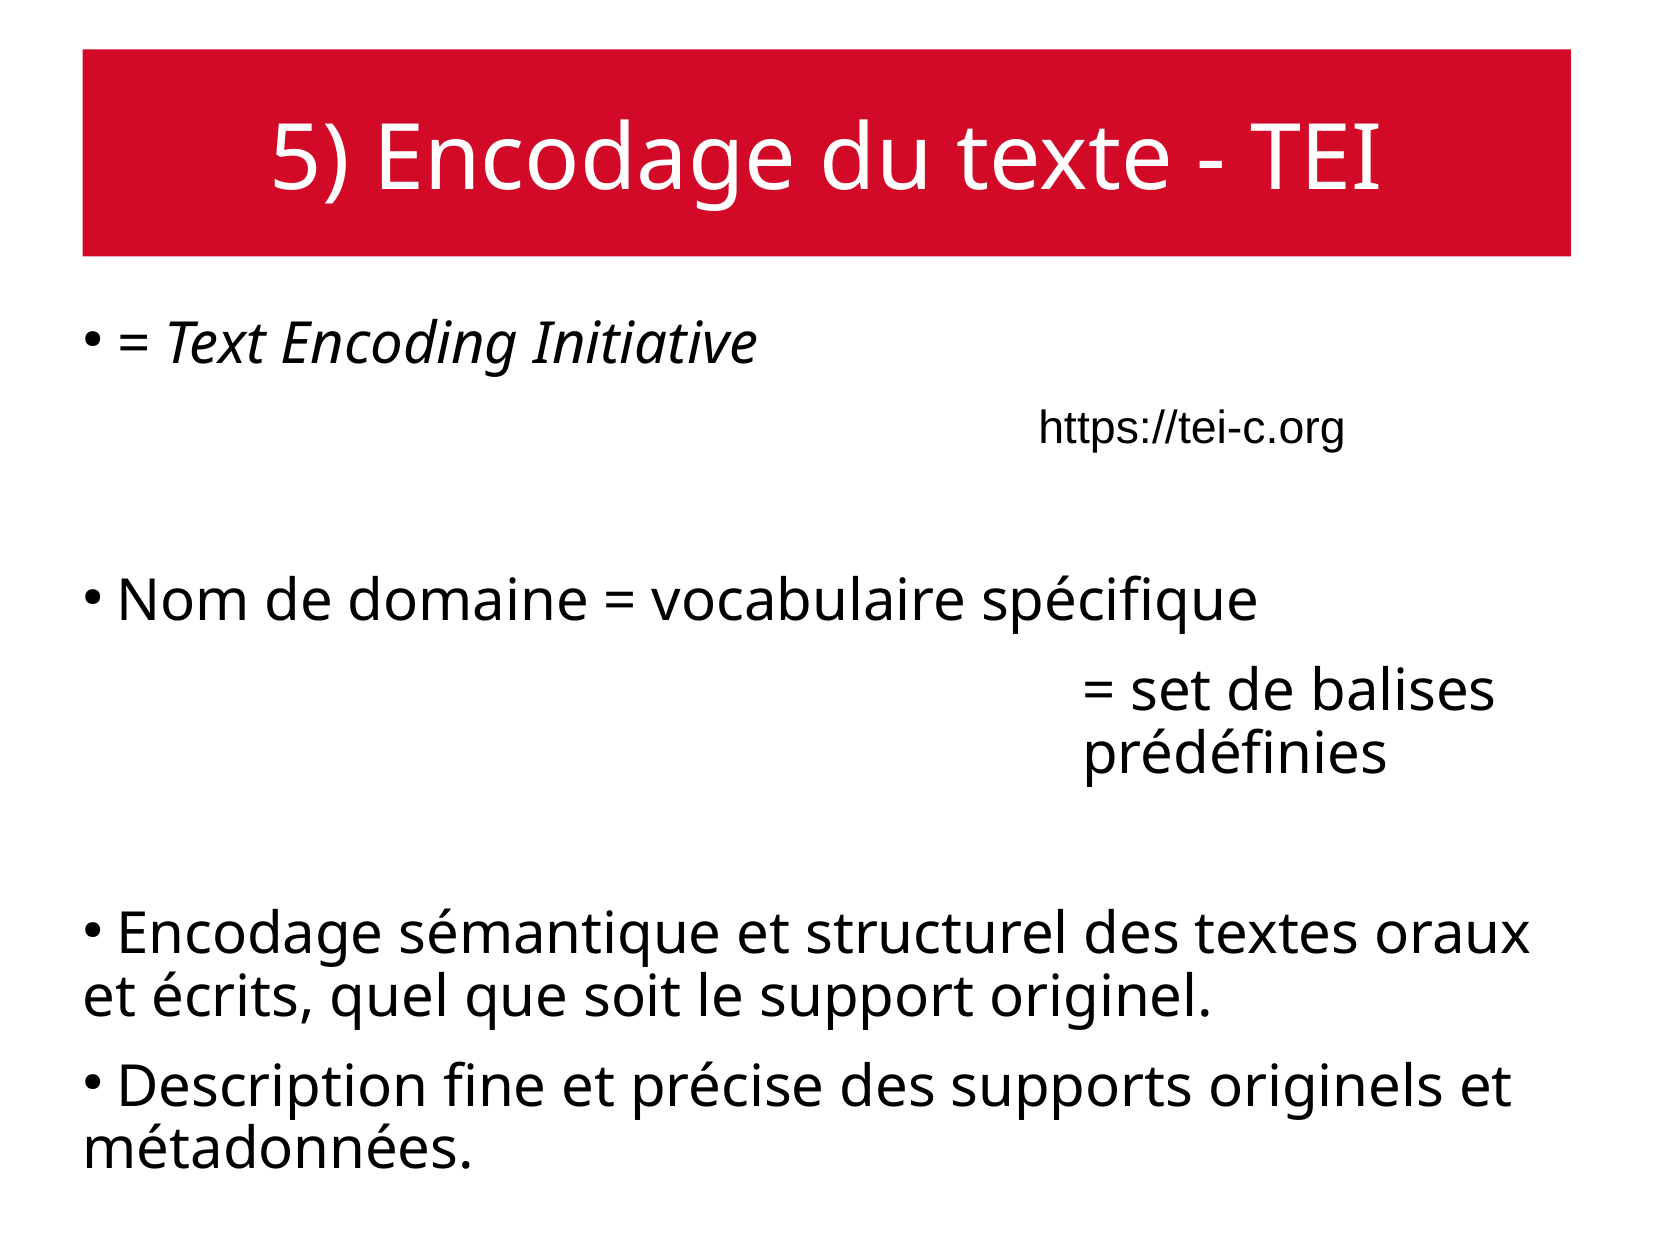

# 5) Encodage du texte - TEI
 = Text Encoding Initiative
https://tei-c.org
 Nom de domaine = vocabulaire spécifique
= set de balises prédéfinies
 Encodage sémantique et structurel des textes oraux et écrits, quel que soit le support originel.
 Description fine et précise des supports originels et métadonnées.